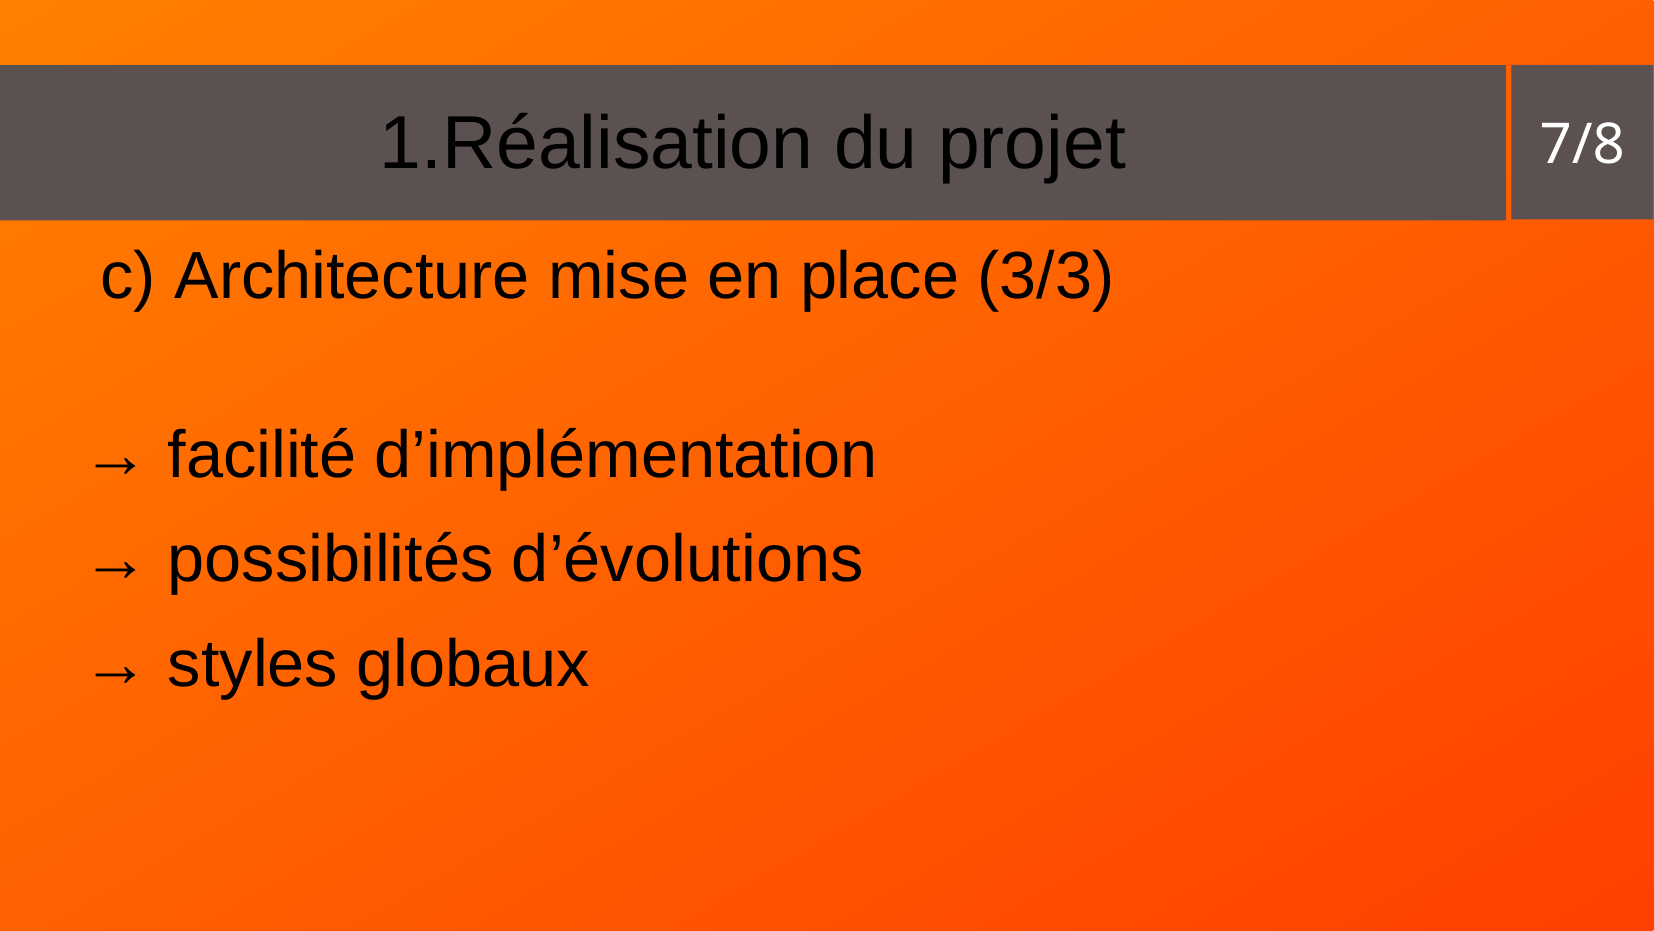

Réalisation du projet
7/8
# Architecture mise en place (3/3)
→ facilité d’implémentation
→ possibilités d’évolutions
→ styles globaux